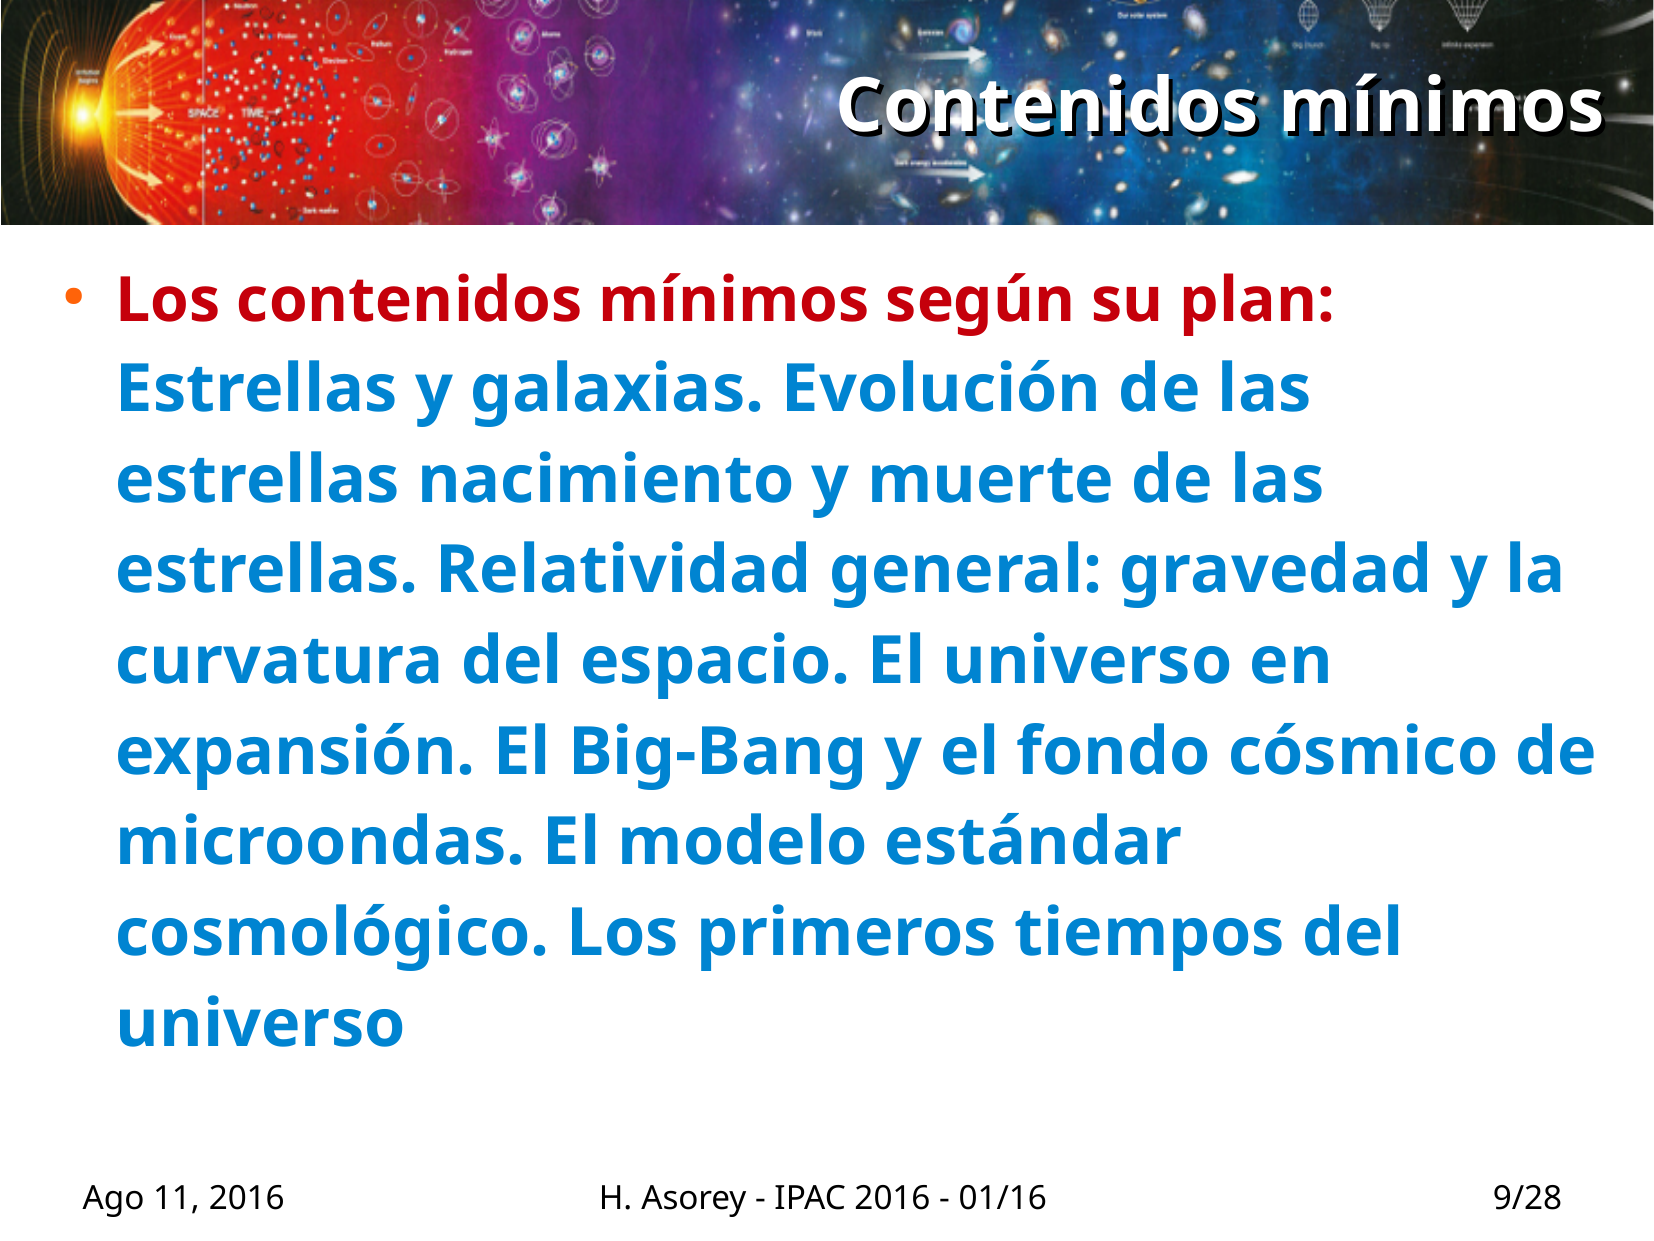

# Contenidos mínimos
Los contenidos mínimos según su plan:
Estrellas y galaxias. Evolución de las estrellas nacimiento y muerte de las estrellas. Relatividad general: gravedad y la curvatura del espacio. El universo en expansión. El Big-Bang y el fondo cósmico de microondas. El modelo estándar cosmológico. Los primeros tiempos del universo
Ago 11, 2016
H. Asorey - IPAC 2016 - 01/16
9